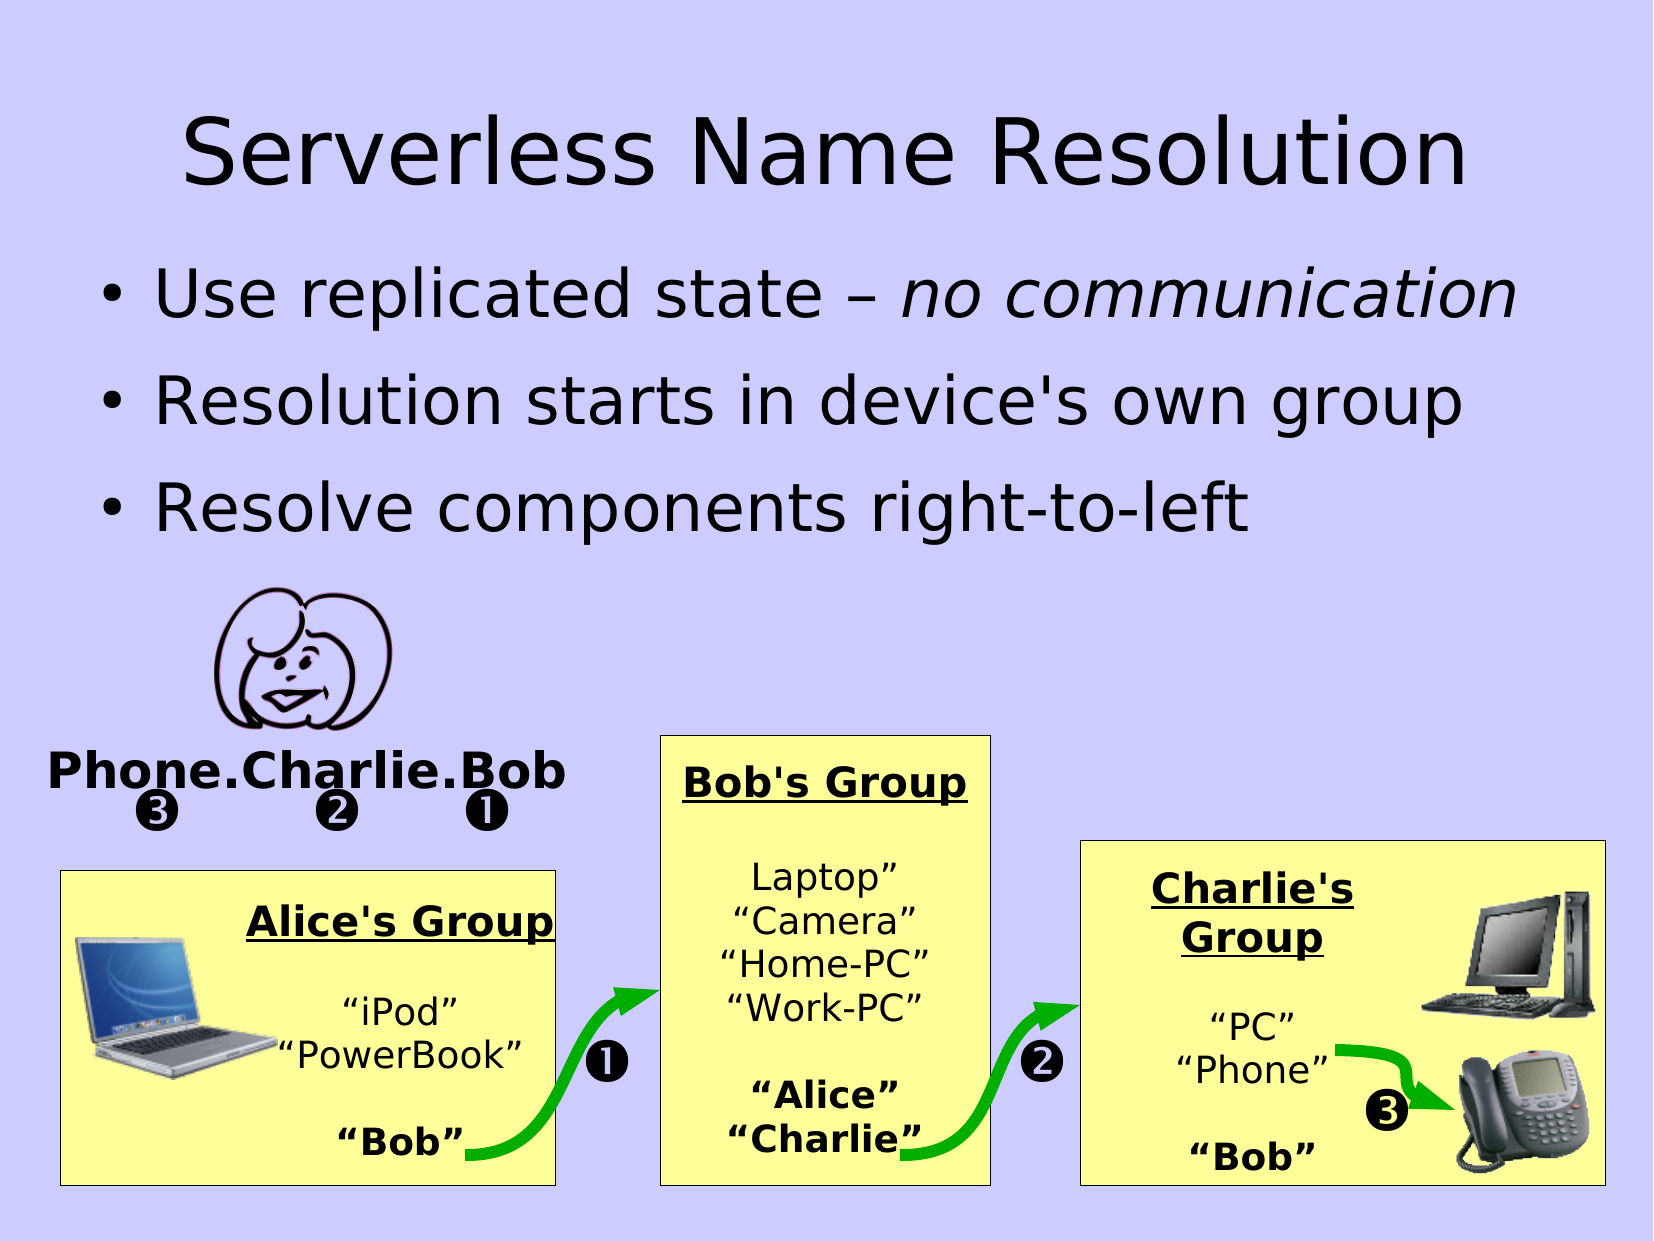

# Serverless Name Resolution
Use replicated state – no communication
Resolution starts in device's own group
Resolve components right-to-left
Phone.Charlie.Bob
Bob's Group
Laptop”
“Camera”
“Home-PC”
“Work-PC”
“Alice”
“Charlie”
➌
➌
➋
➋
➊
➊
Charlie's Group
“PC”
“Phone”
“Bob”
Alice's Group
“iPod”
“PowerBook”
“Bob”